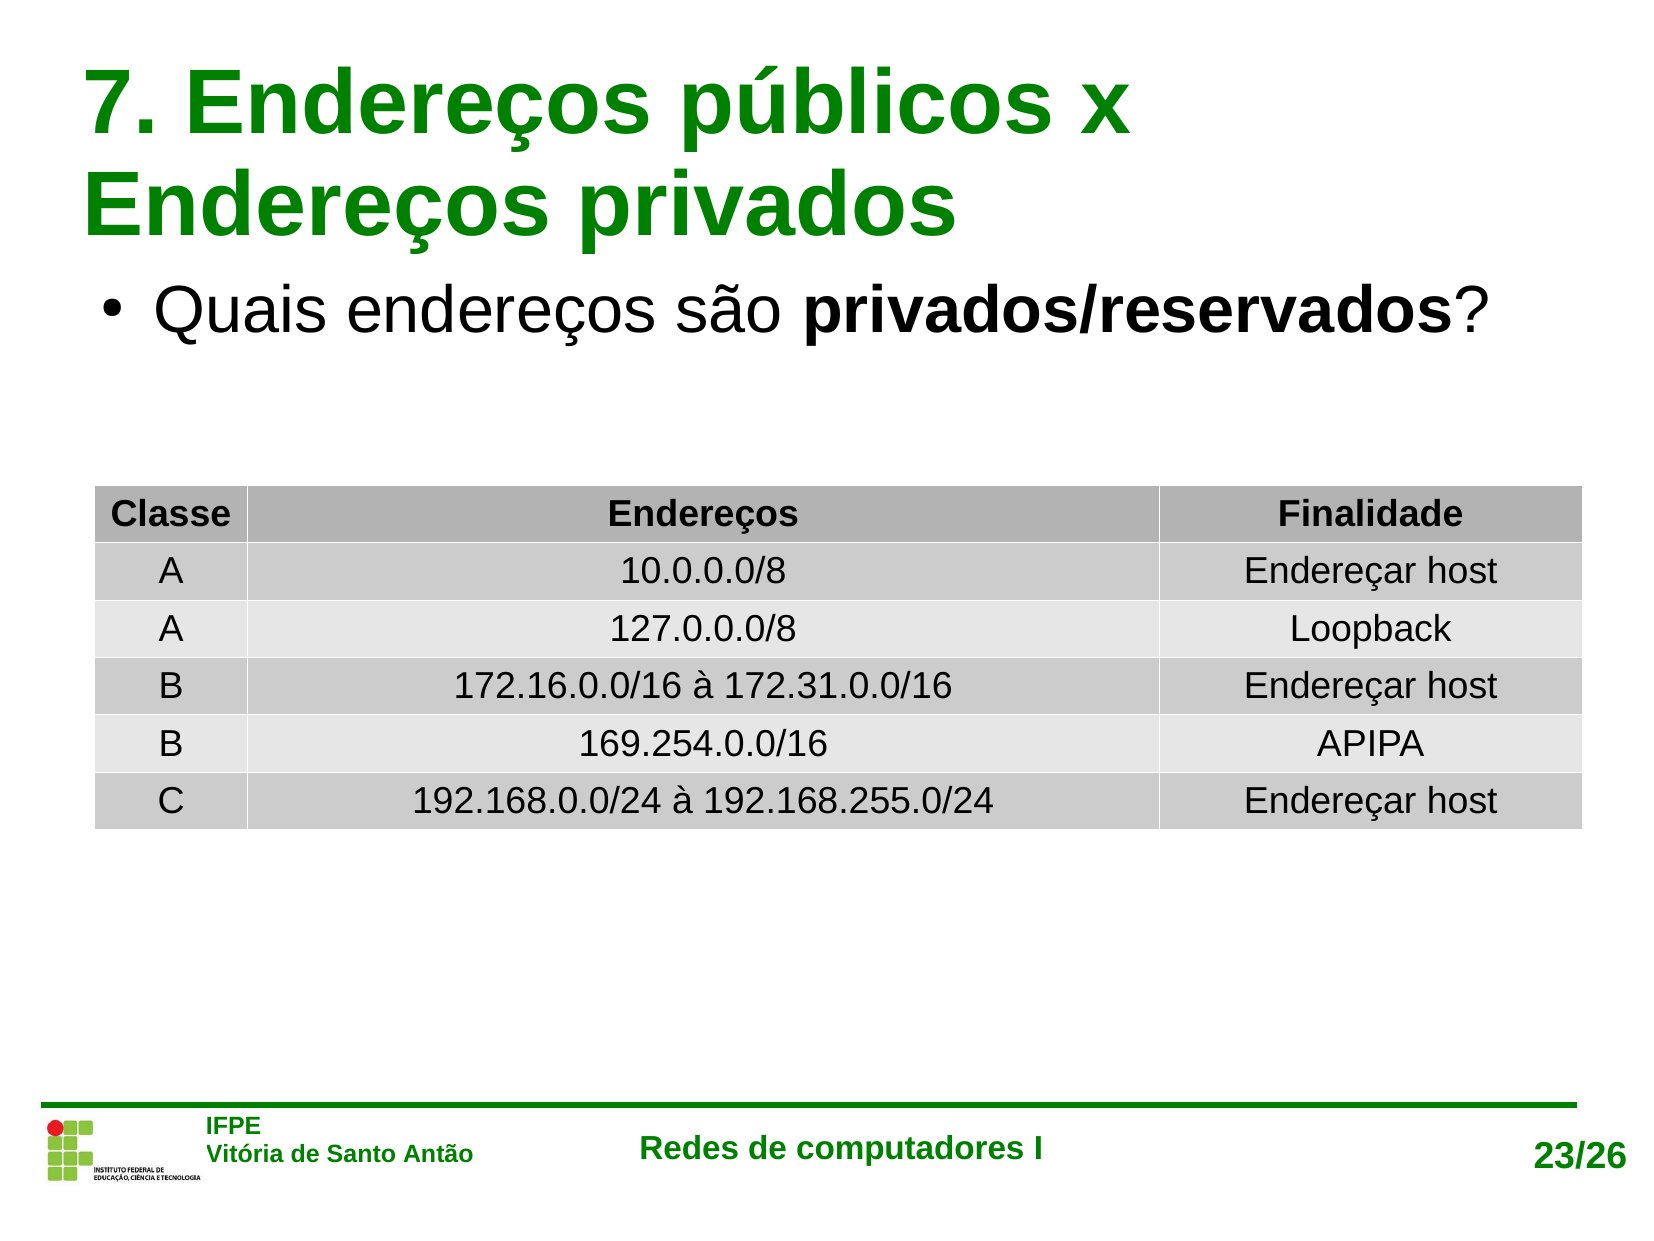

# 7. Endereços públicos x Endereços privados
Quais endereços são privados/reservados?
| Classe | Endereços | Finalidade |
| --- | --- | --- |
| A | 10.0.0.0/8 | Endereçar host |
| A | 127.0.0.0/8 | Loopback |
| B | 172.16.0.0/16 à 172.31.0.0/16 | Endereçar host |
| B | 169.254.0.0/16 | APIPA |
| C | 192.168.0.0/24 à 192.168.255.0/24 | Endereçar host |